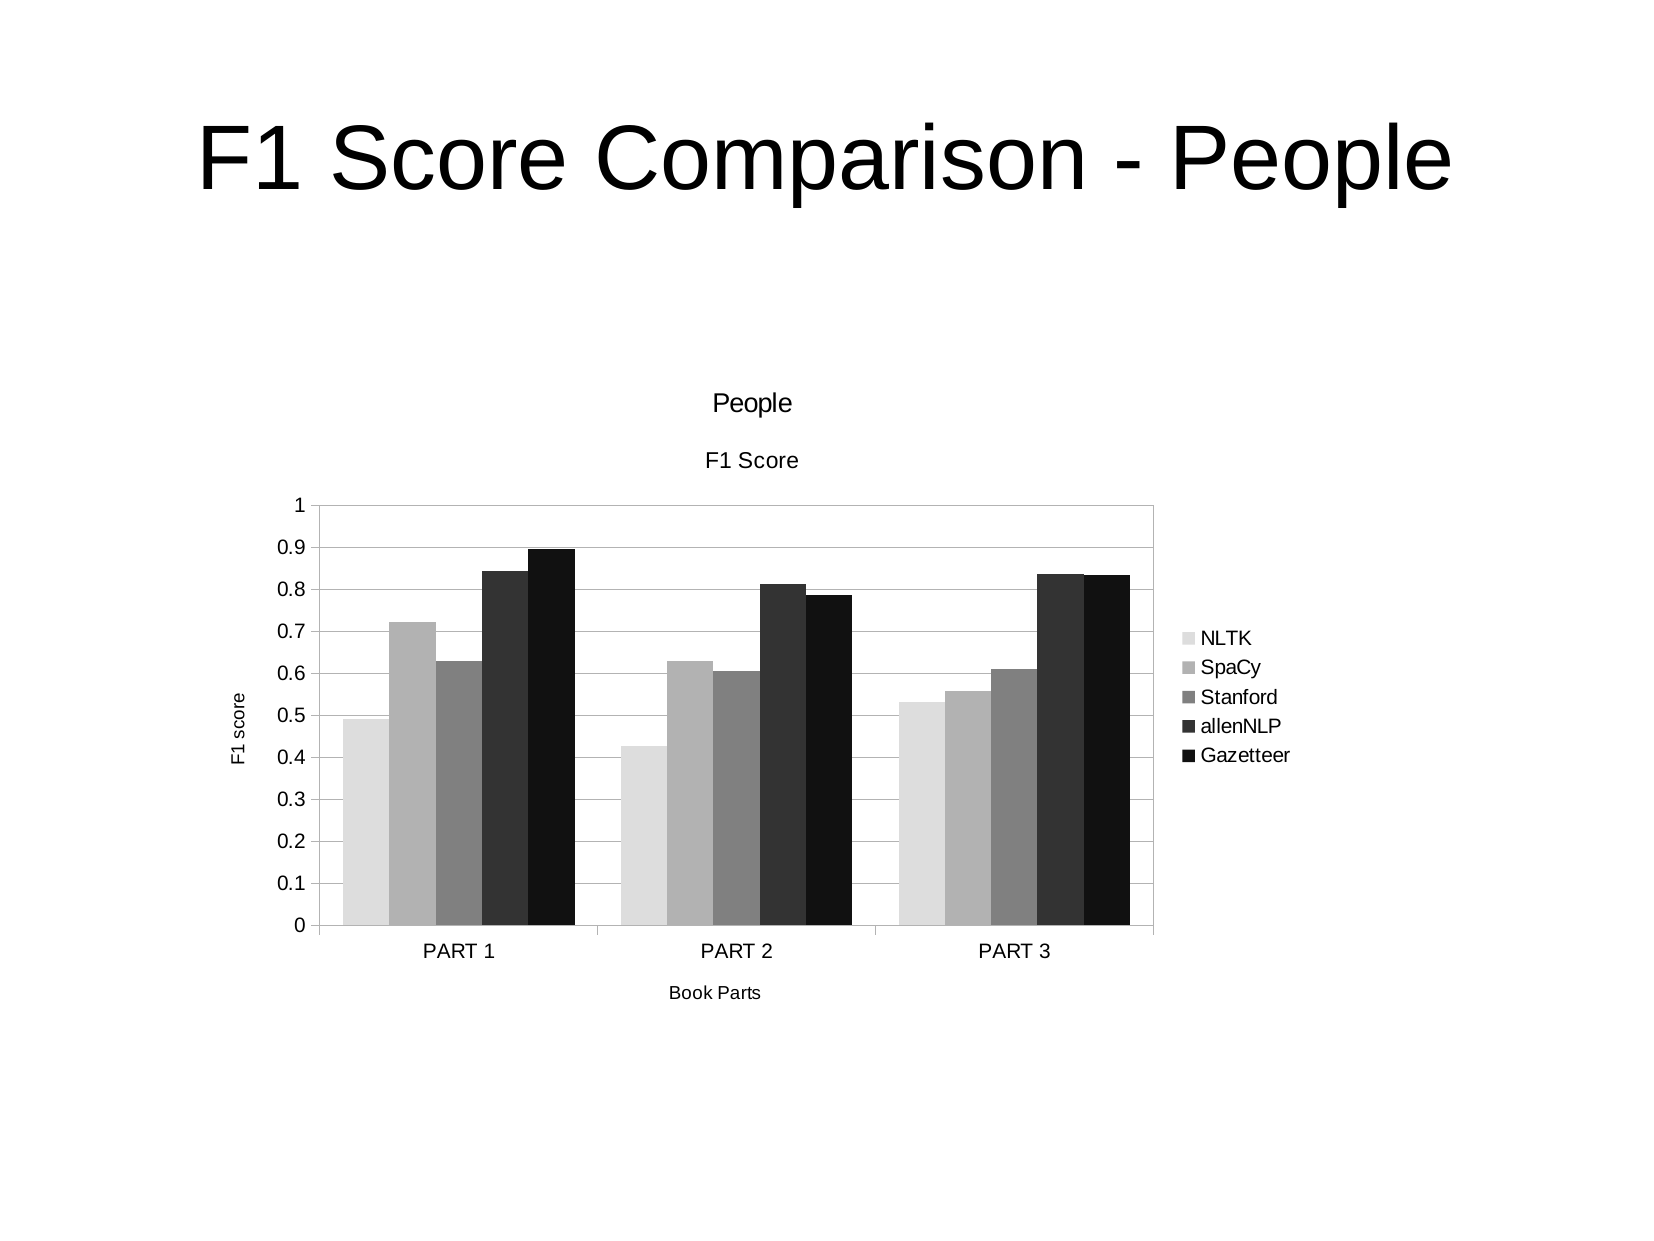

F1 Score Comparison - People
### Chart: People
F1 Score
| Category | NLTK | SpaCy | Stanford | allenNLP | Gazetteer |
|---|---|---|---|---|---|
| PART 1 | 0.491 | 0.7226 | 0.6296 | 0.8454 | 0.8975 |
| PART 2 | 0.427 | 0.6305 | 0.6073 | 0.8138 | 0.7883 |
| PART 3 | 0.5326 | 0.5594 | 0.6098 | 0.8372 | 0.8351 |